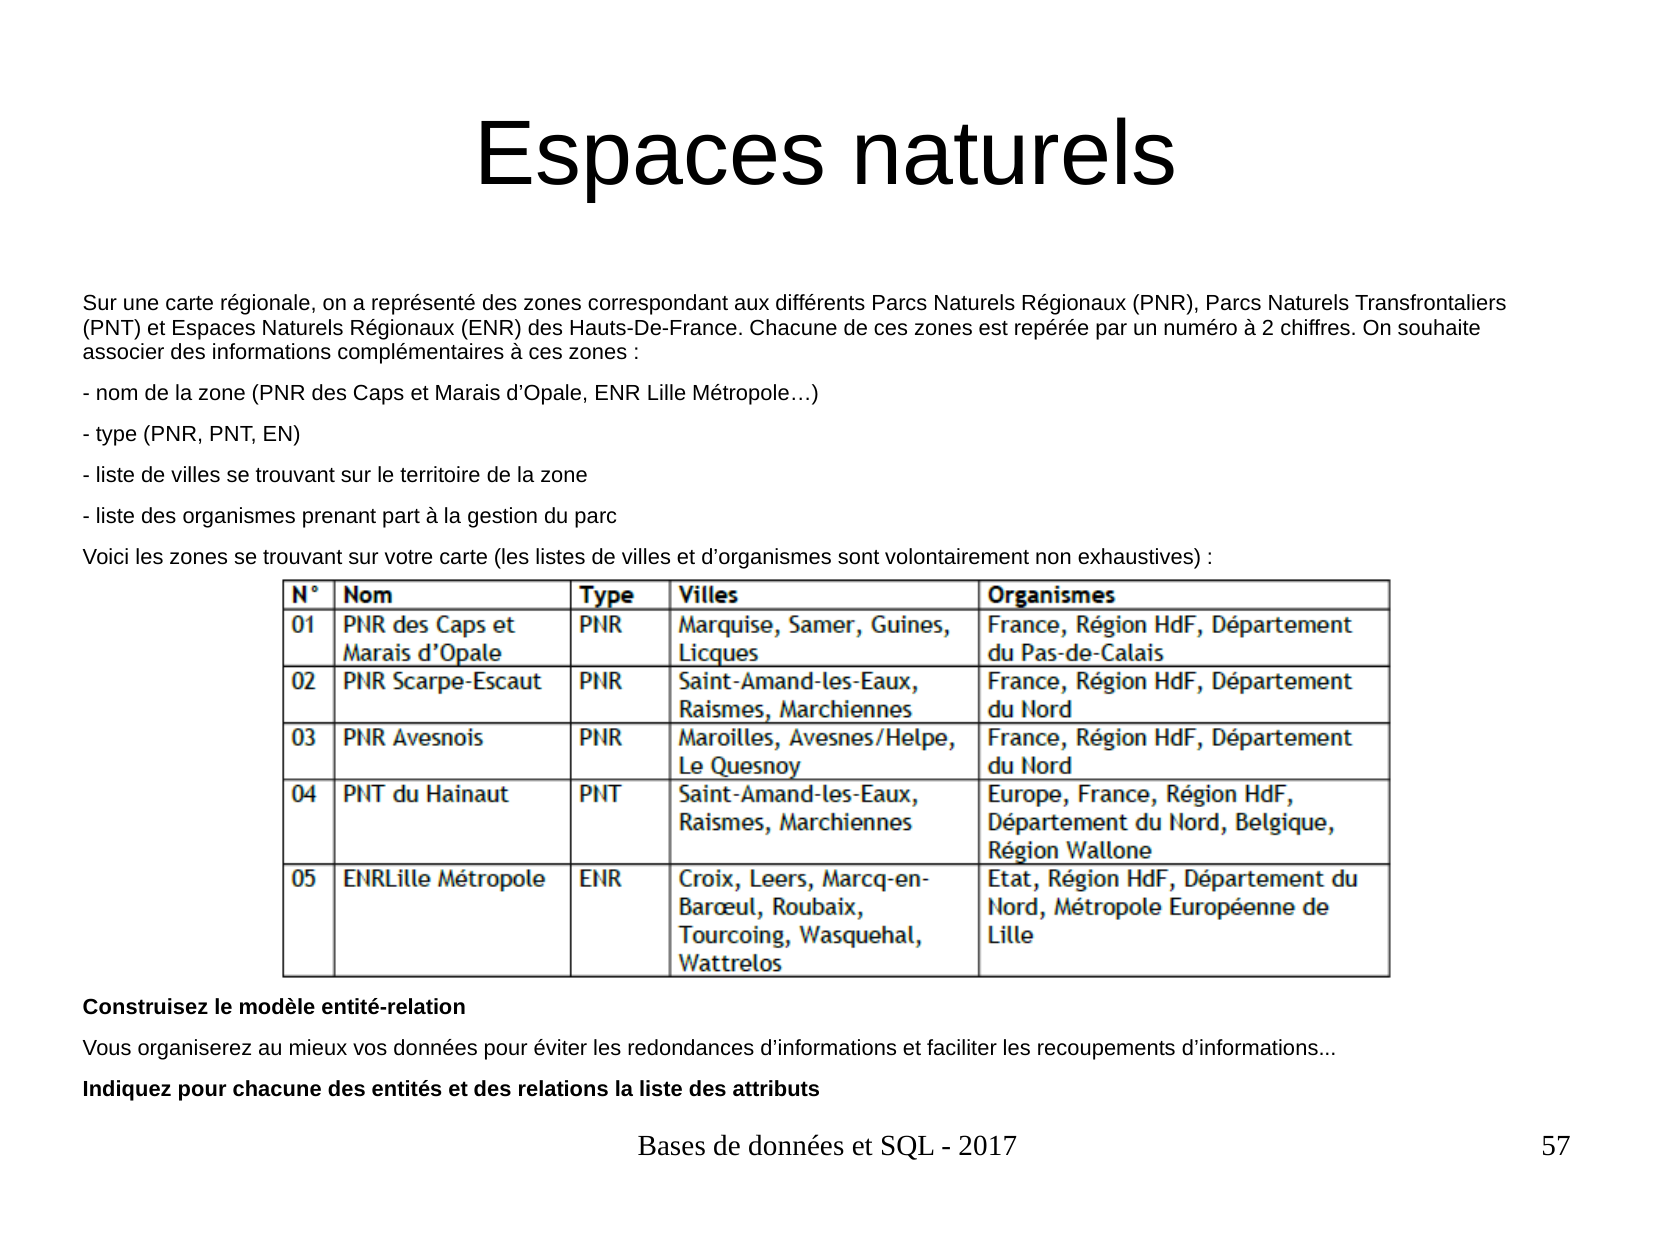

# Espaces naturels
Sur une carte régionale, on a représenté des zones correspondant aux différents Parcs Naturels Régionaux (PNR), Parcs Naturels Transfrontaliers (PNT) et Espaces Naturels Régionaux (ENR) des Hauts-De-France. Chacune de ces zones est repérée par un numéro à 2 chiffres. On souhaite associer des informations complémentaires à ces zones :
- nom de la zone (PNR des Caps et Marais d’Opale, ENR Lille Métropole…)
- type (PNR, PNT, EN)
- liste de villes se trouvant sur le territoire de la zone
- liste des organismes prenant part à la gestion du parc
Voici les zones se trouvant sur votre carte (les listes de villes et d’organismes sont volontairement non exhaustives) :
Construisez le modèle entité-relation
Vous organiserez au mieux vos données pour éviter les redondances d’informations et faciliter les recoupements d’informations...
Indiquez pour chacune des entités et des relations la liste des attributs
Bases de données et SQL - 2017
57